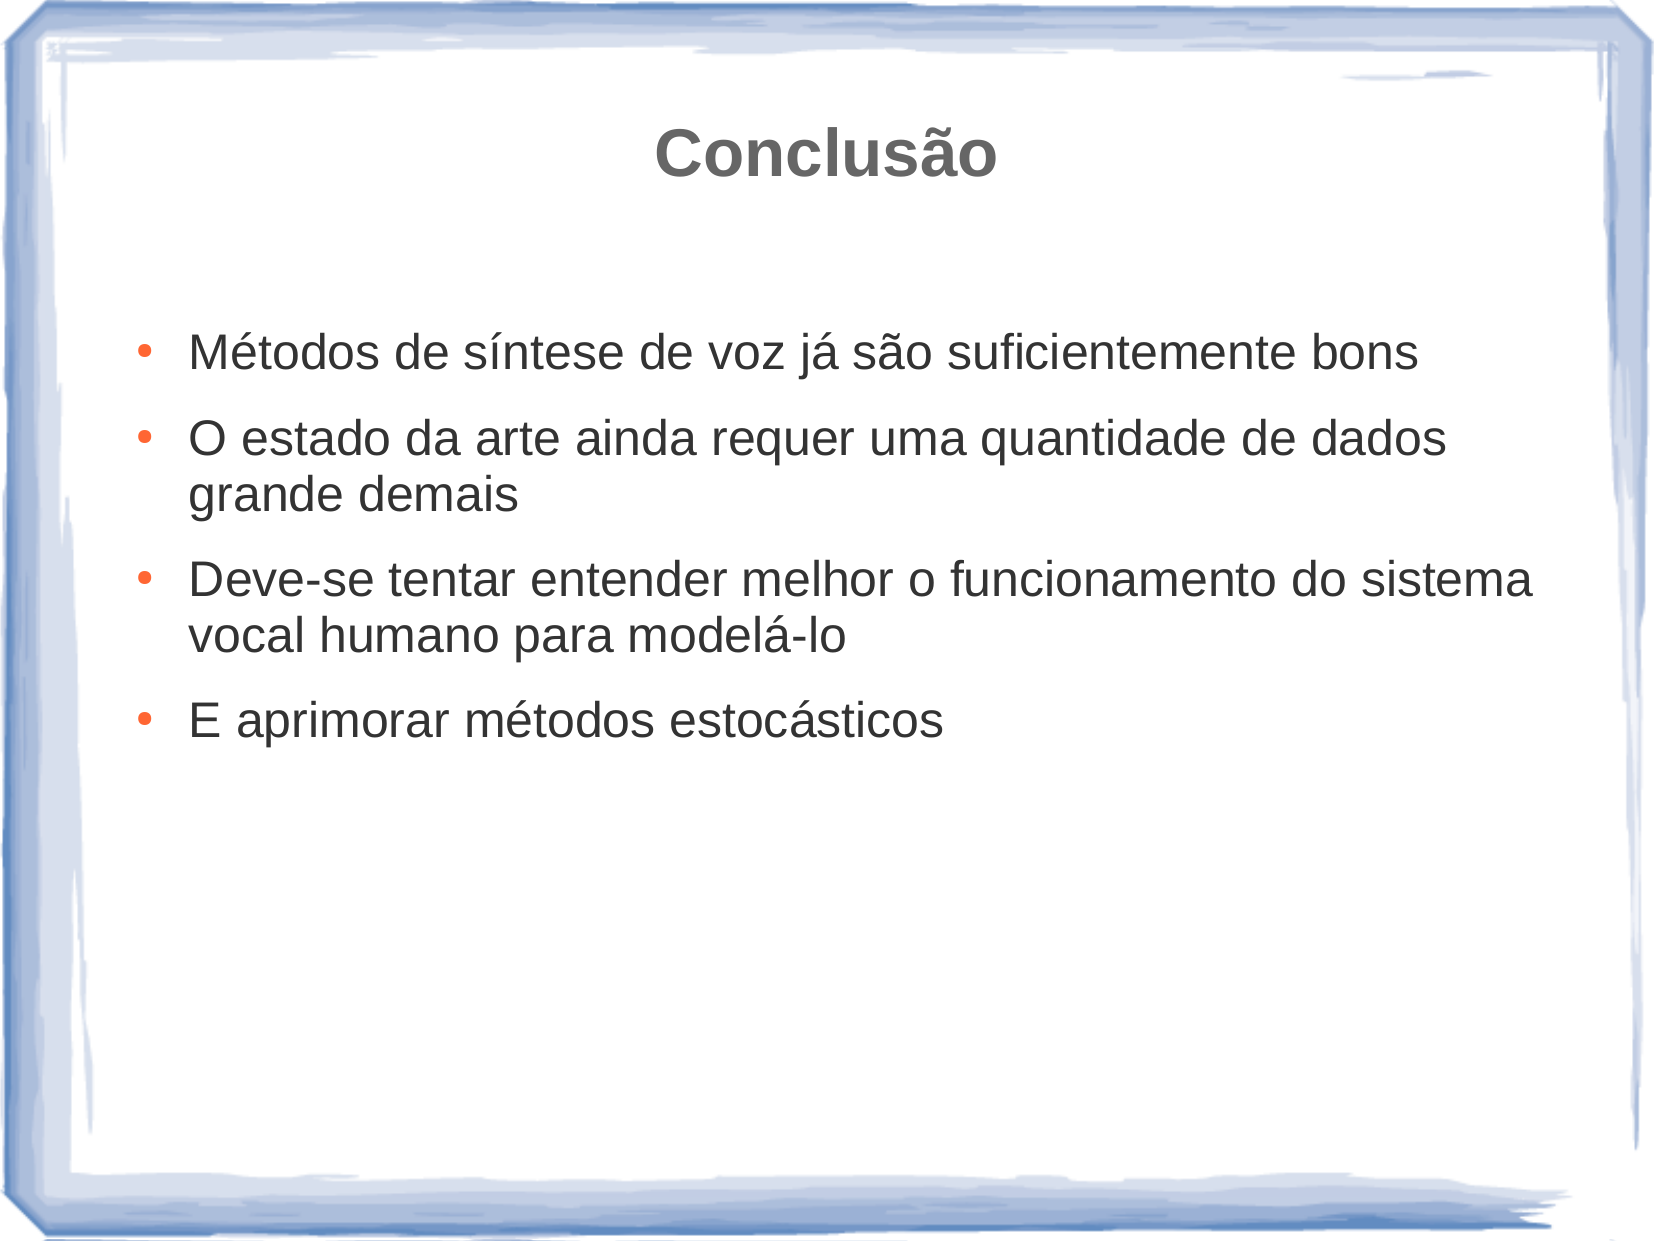

# Conclusão
Métodos de síntese de voz já são suficientemente bons
O estado da arte ainda requer uma quantidade de dados grande demais
Deve-se tentar entender melhor o funcionamento do sistema vocal humano para modelá-lo
E aprimorar métodos estocásticos